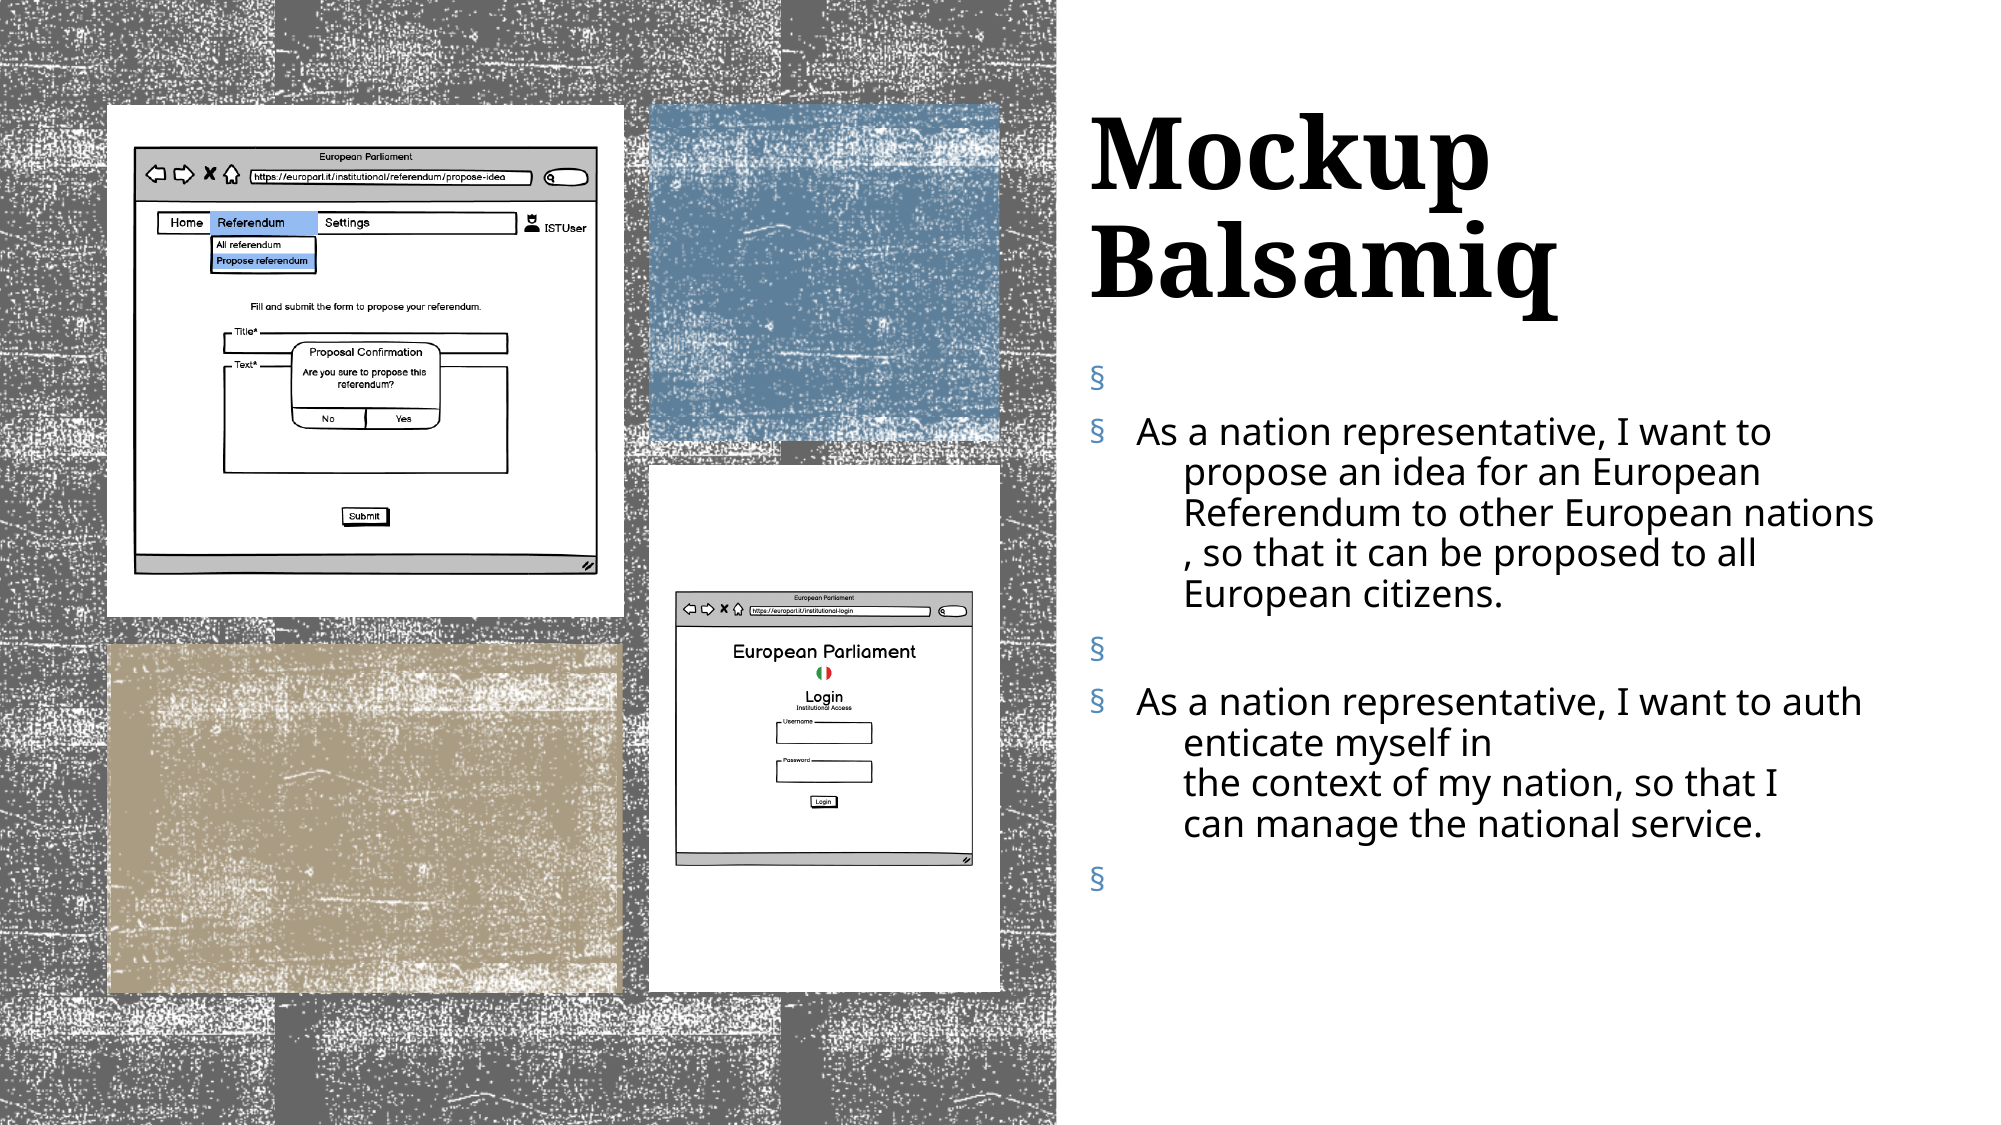

# Mockup Balsamiq
As a nation representative, I want to propose an idea for an European Referendum to other European nations, so that it can be proposed to all European citizens.
As a nation representative, I want to authenticate myself in the context of my nation, so that I can manage the national service.